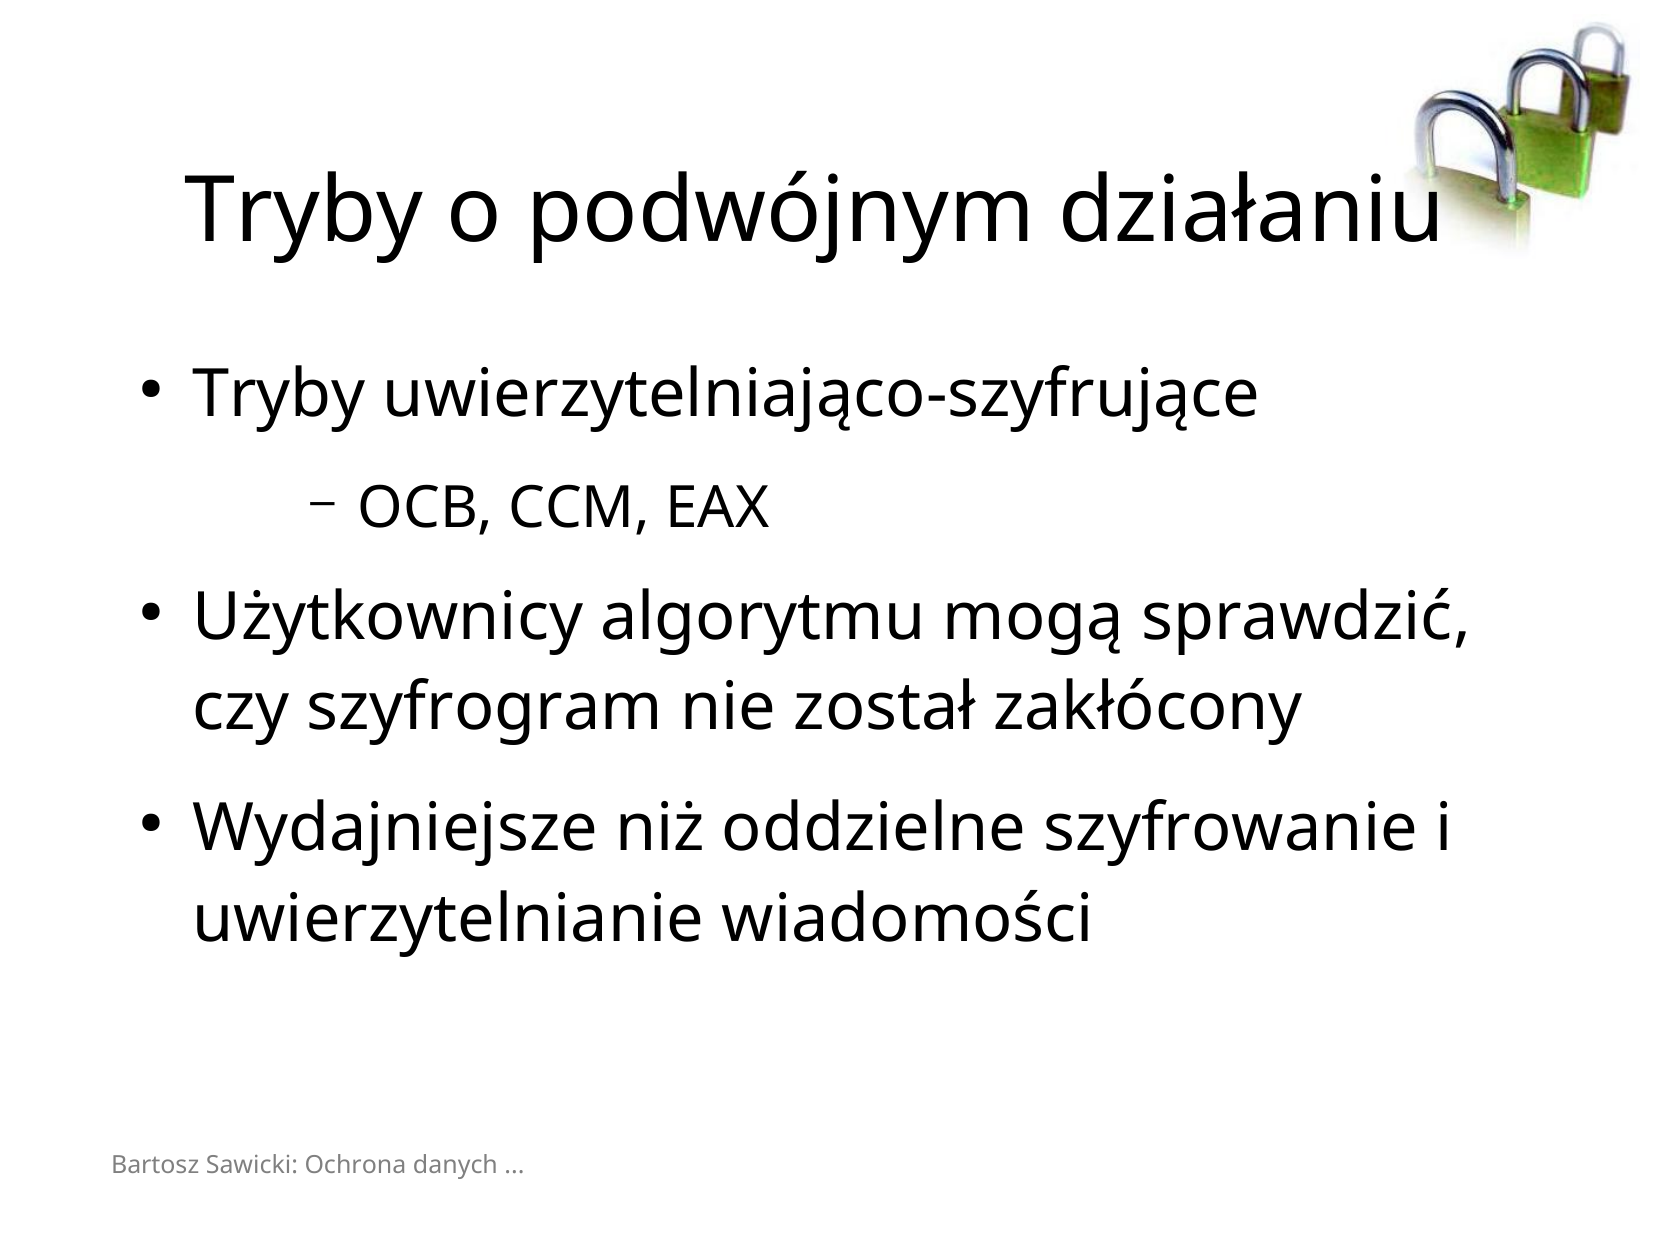

# Tryby o podwójnym działaniu
Tryby uwierzytelniająco-szyfrujące
OCB, CCM, EAX
Użytkownicy algorytmu mogą sprawdzić, czy szyfrogram nie został zakłócony
Wydajniejsze niż oddzielne szyfrowanie i uwierzytelnianie wiadomości